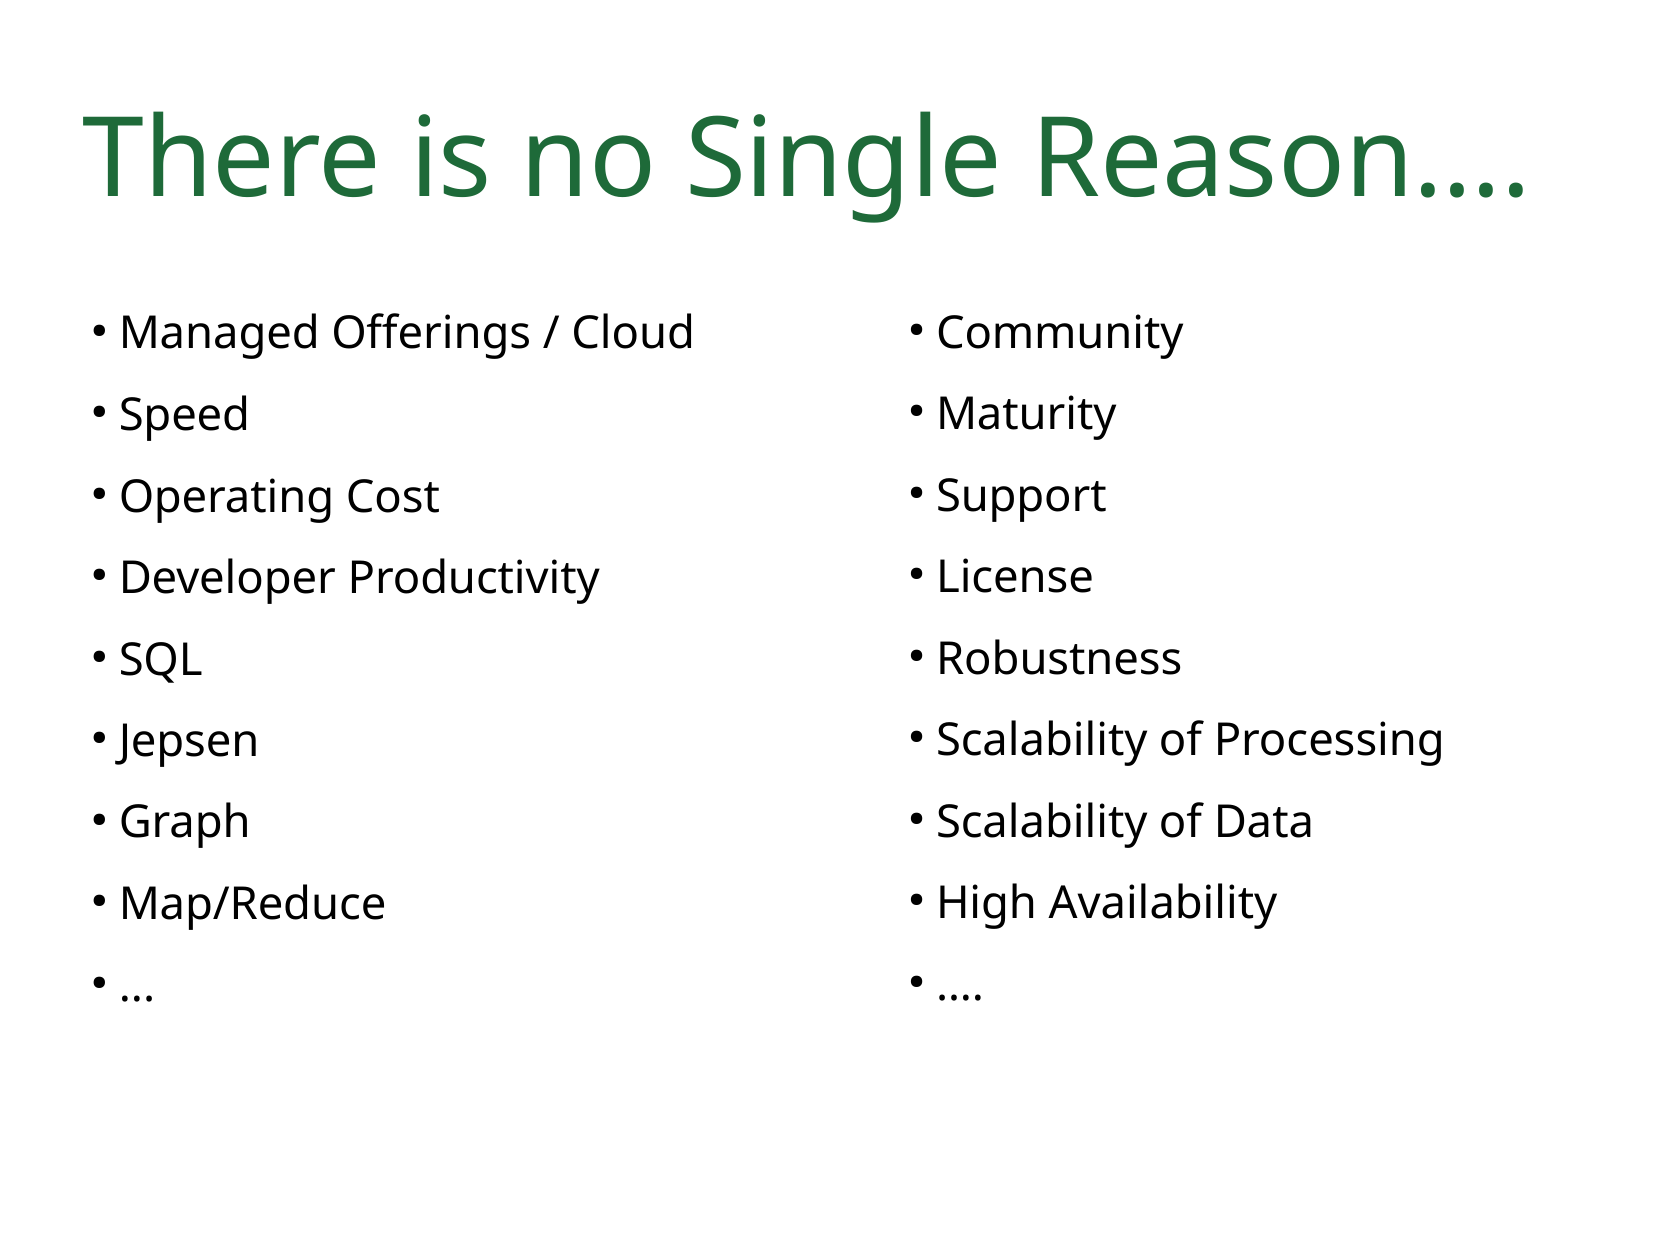

# There is no Single Reason….
Community
Maturity
Support
License
Robustness
Scalability of Processing
Scalability of Data
High Availability
….
Managed Offerings / Cloud
Speed
Operating Cost
Developer Productivity
SQL
Jepsen
Graph
Map/Reduce
...